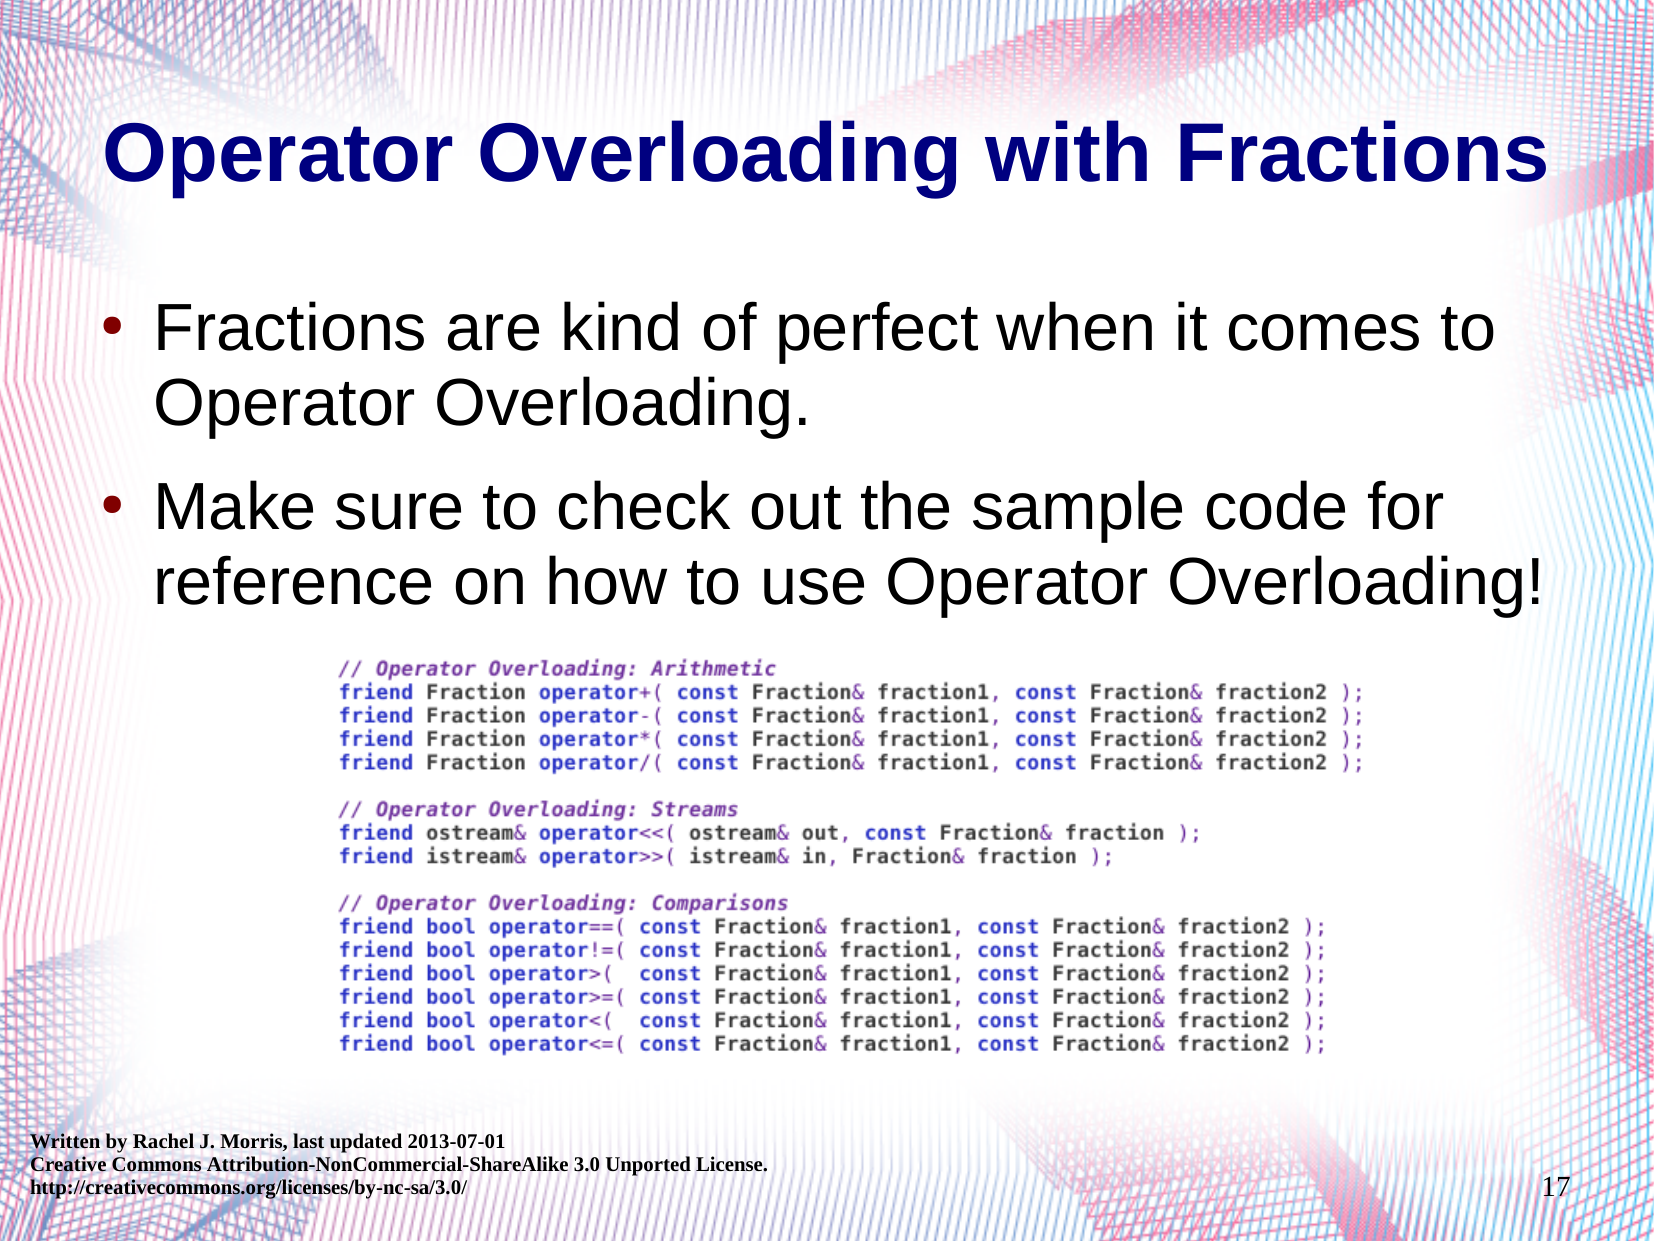

# Operator Overloading with Fractions
Fractions are kind of perfect when it comes to Operator Overloading.
Make sure to check out the sample code for reference on how to use Operator Overloading!
17